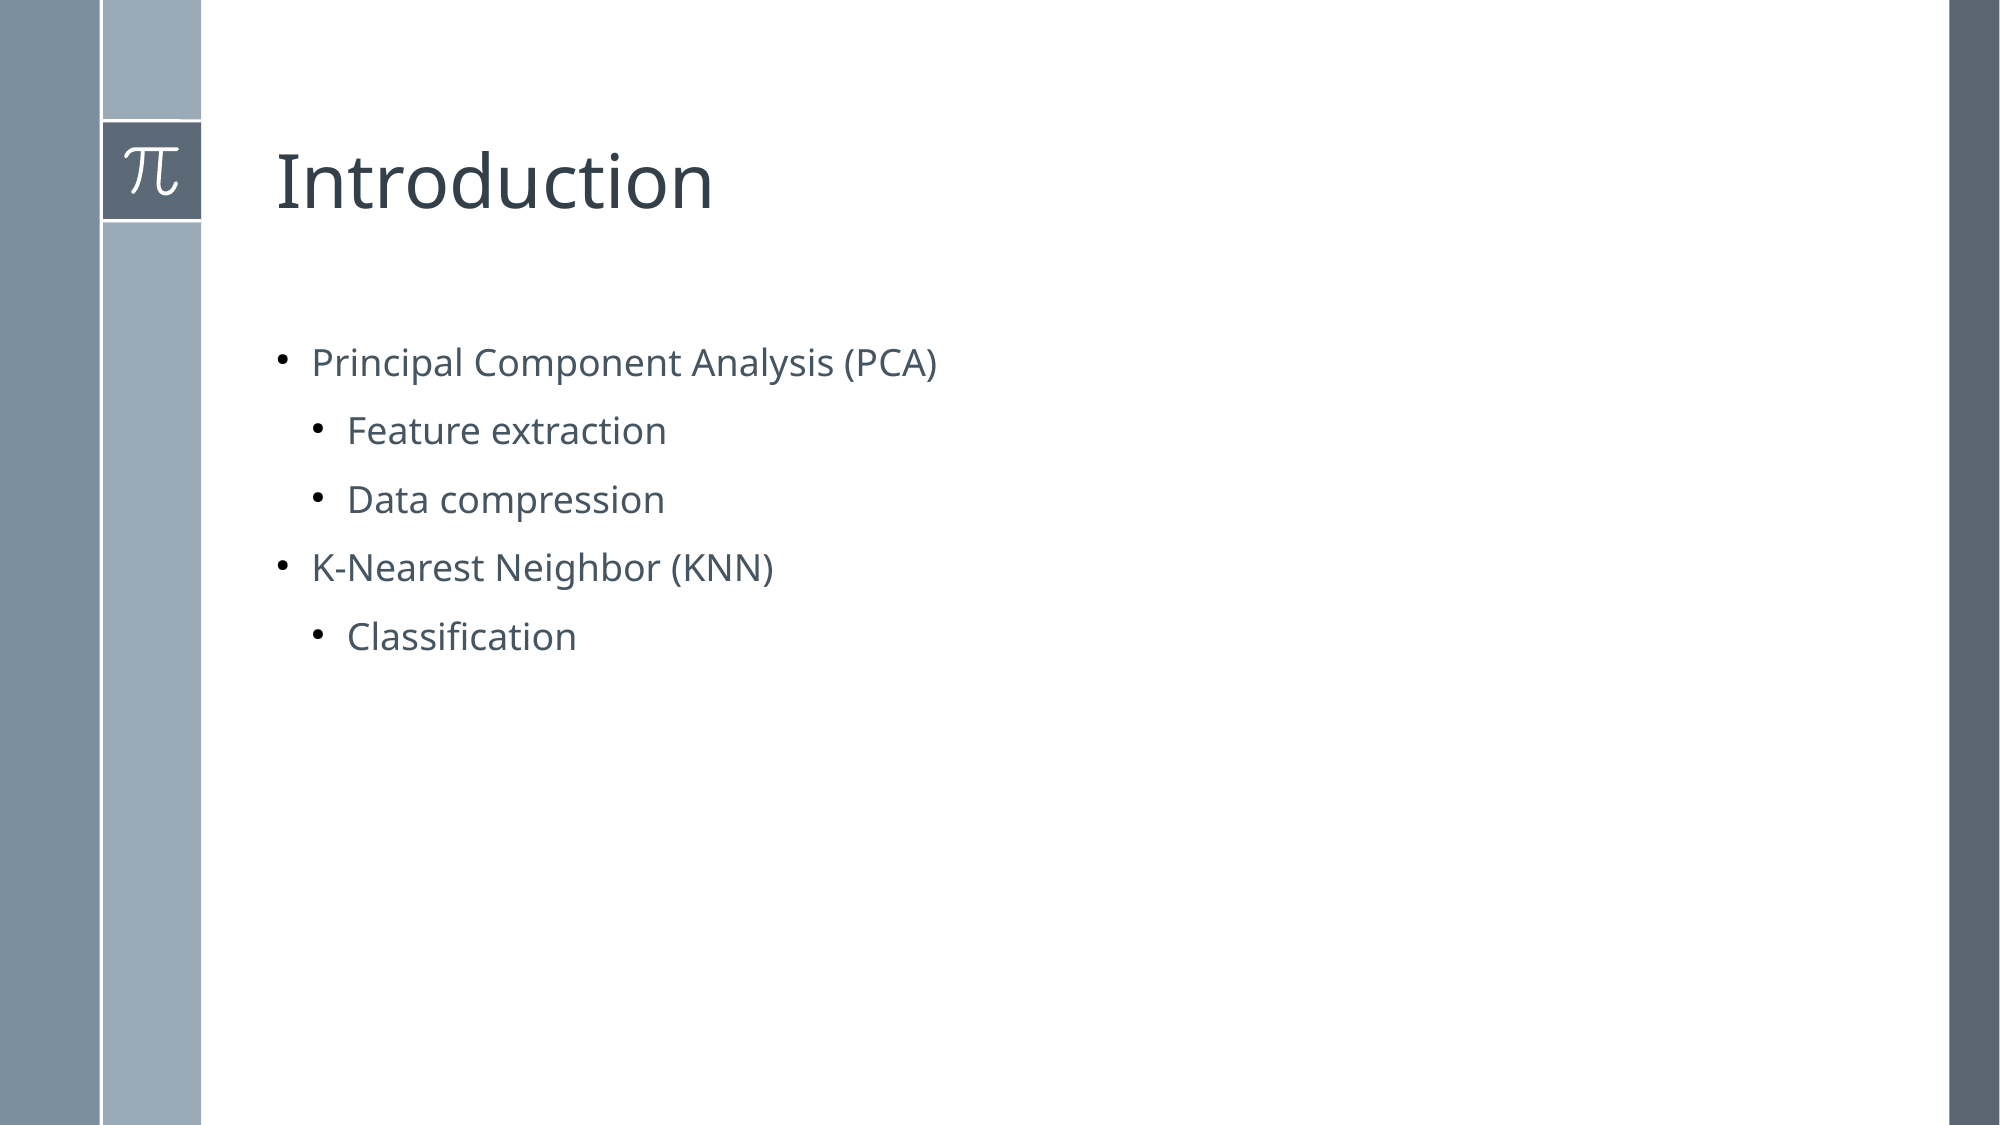

Introduction
Principal Component Analysis (PCA)
Feature extraction
Data compression
K-Nearest Neighbor (KNN)
Classification